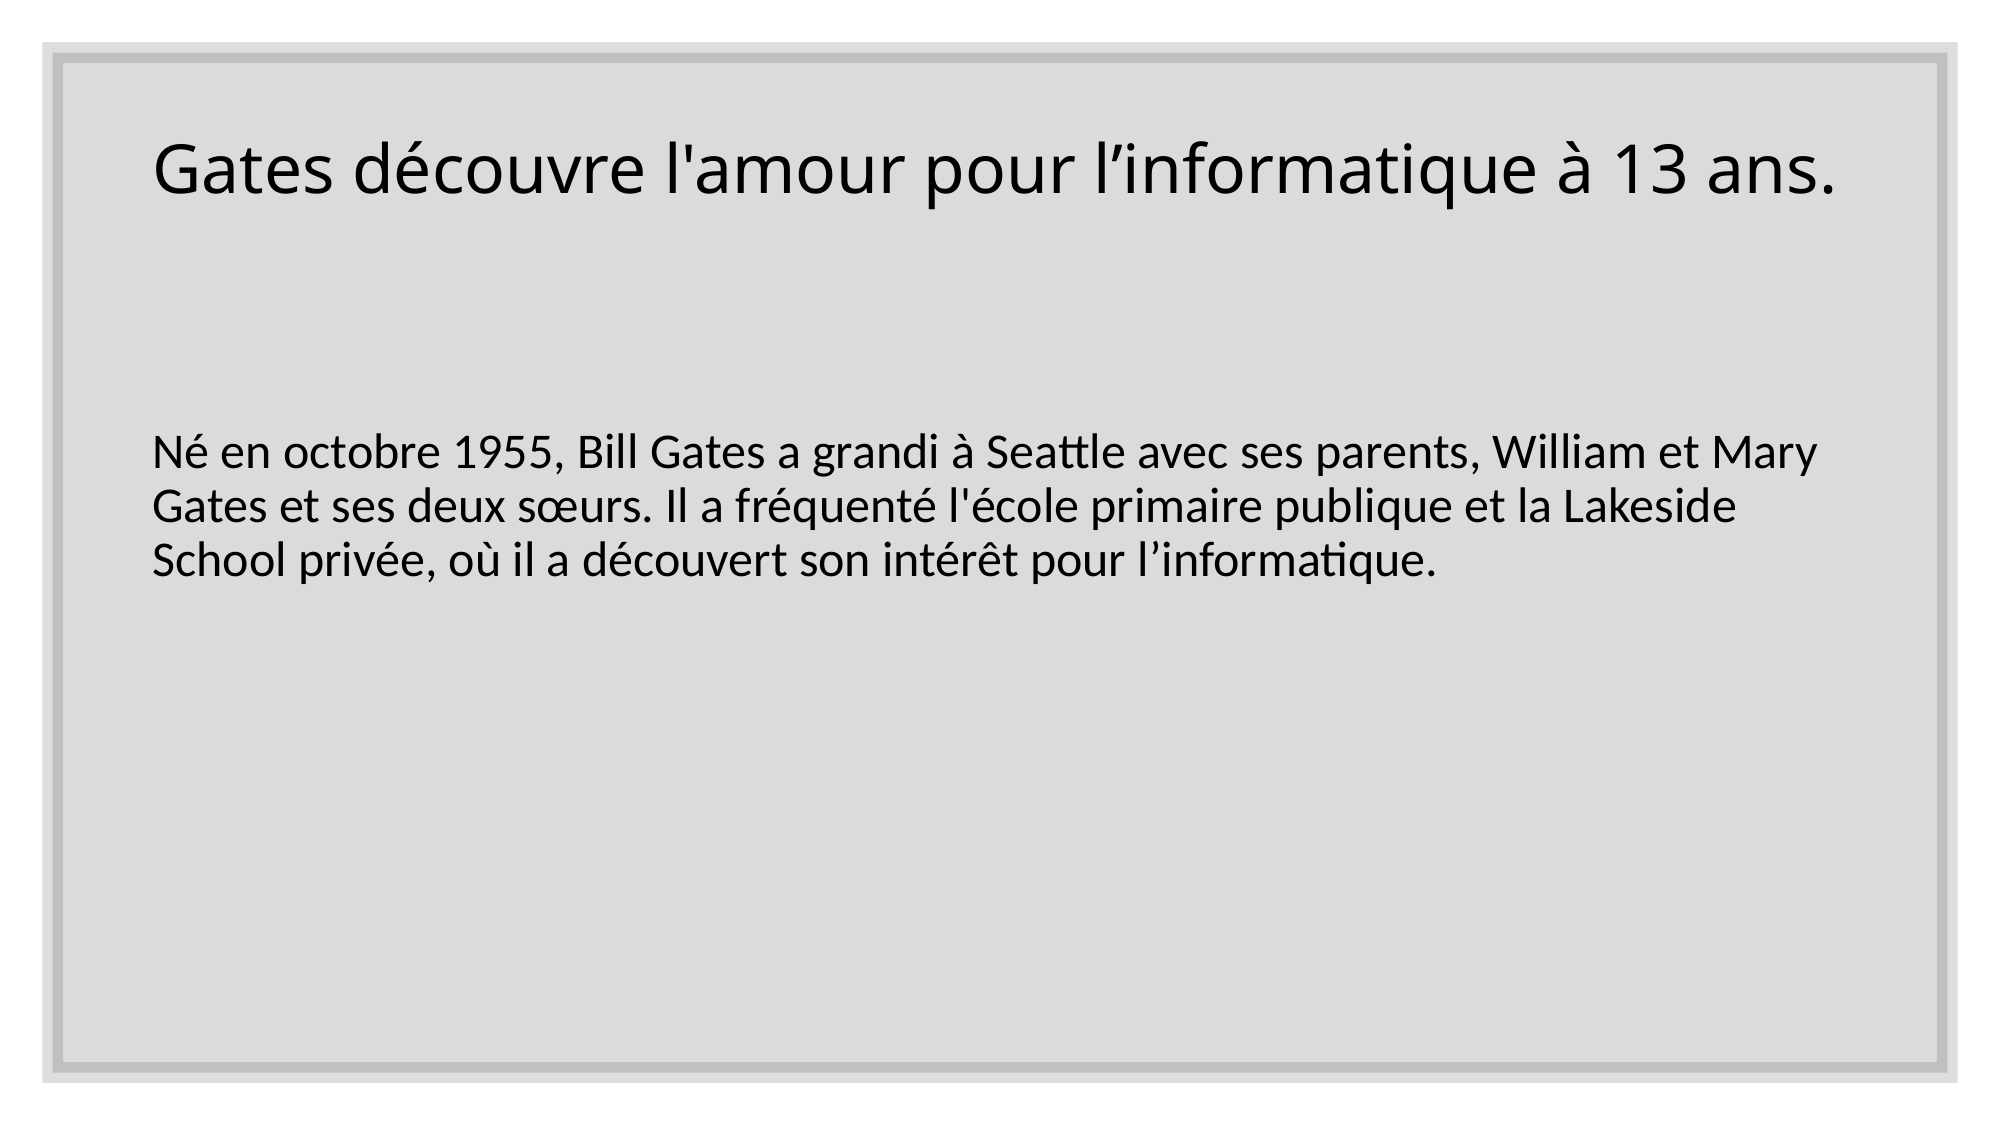

# Gates découvre l'amour pour l’informatique à 13 ans.
Né en octobre 1955, Bill Gates a grandi à Seattle avec ses parents, William et Mary Gates et ses deux sœurs. Il a fréquenté l'école primaire publique et la Lakeside School privée, où il a découvert son intérêt pour l’informatique.